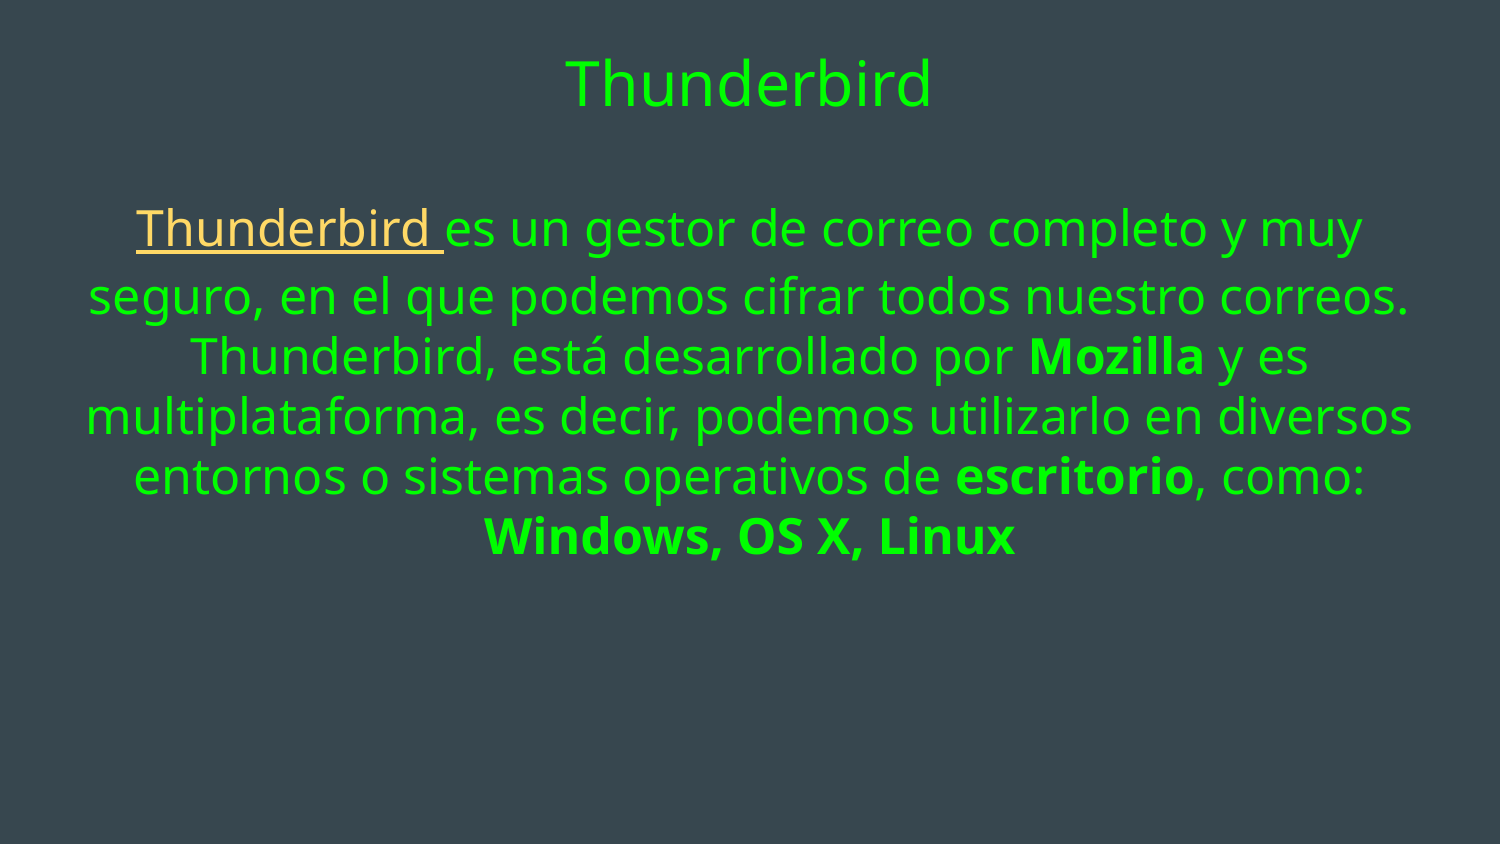

# Thunderbird
Thunderbird es un gestor de correo completo y muy seguro, en el que podemos cifrar todos nuestro correos. Thunderbird, está desarrollado por Mozilla y es multiplataforma, es decir, podemos utilizarlo en diversos entornos o sistemas operativos de escritorio, como: Windows, OS X, Linux